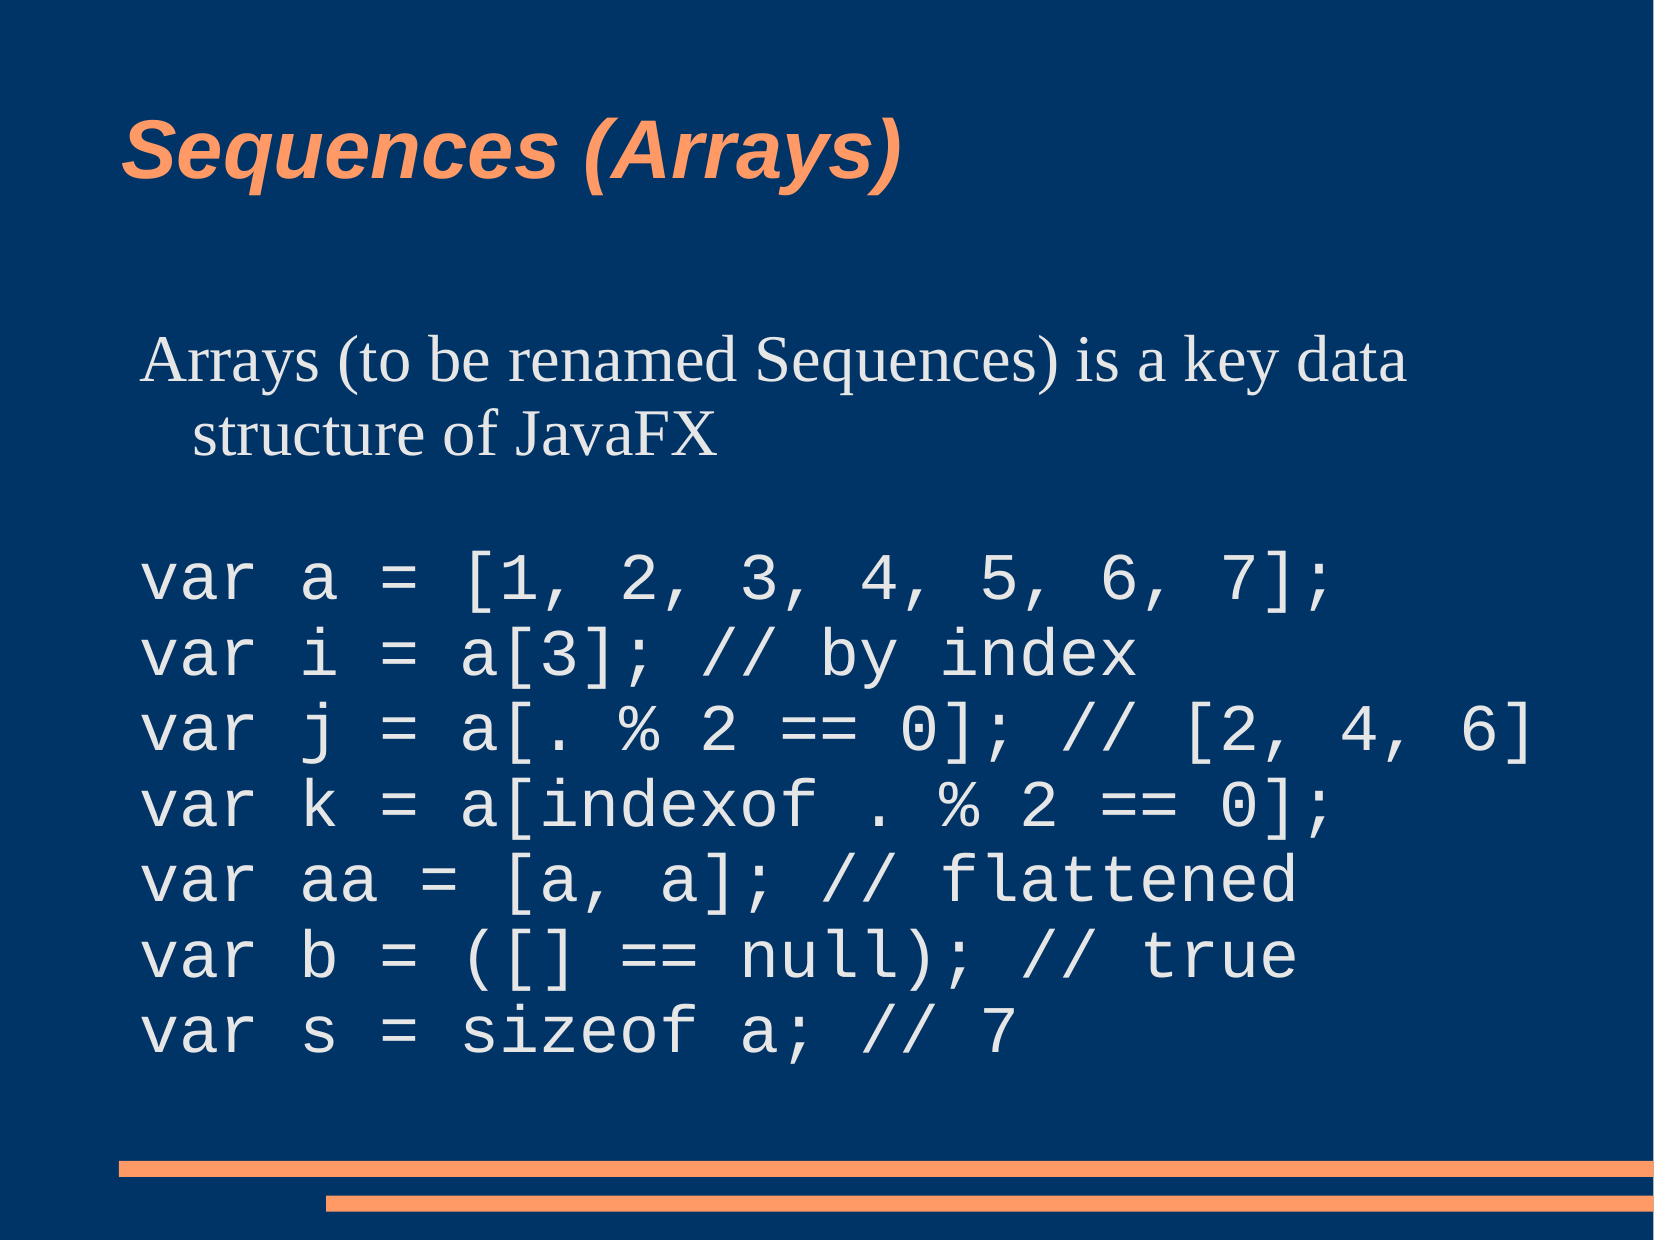

# Sequences (Arrays)
Arrays (to be renamed Sequences) is a key data structure of JavaFX
var a = [1, 2, 3, 4, 5, 6, 7];
var i = a[3]; // by index
var j = a[. % 2 == 0]; // [2, 4, 6]
var k = a[indexof . % 2 == 0];
var aa = [a, a]; // flattened
var b = ([] == null); // true
var s = sizeof a; // 7